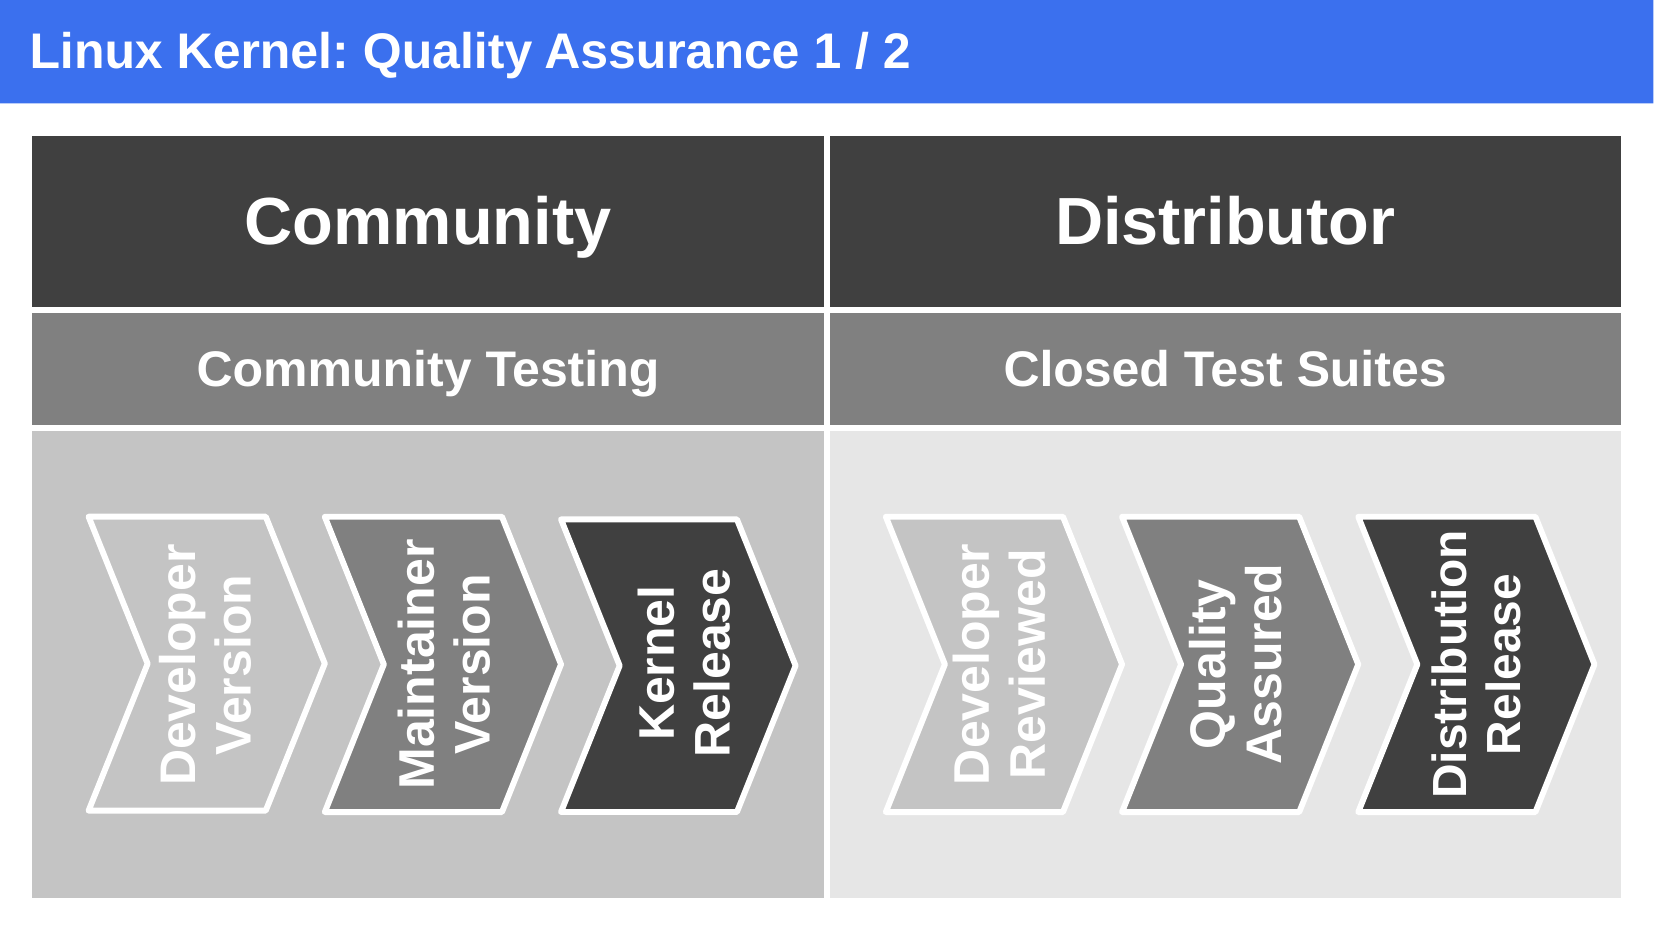

# Linux Kernel: Quality Assurance 1 / 2
Community
Distributor
Community Testing
Closed Test Suites
Distribution
Release
Developer
Version
Maintainer
Version
Kernel Release
Developer
Reviewed
Quality
Assured
Free / Libre and Open Source Software
41
© 2019 Dirk Riehle - All Rights Reserved